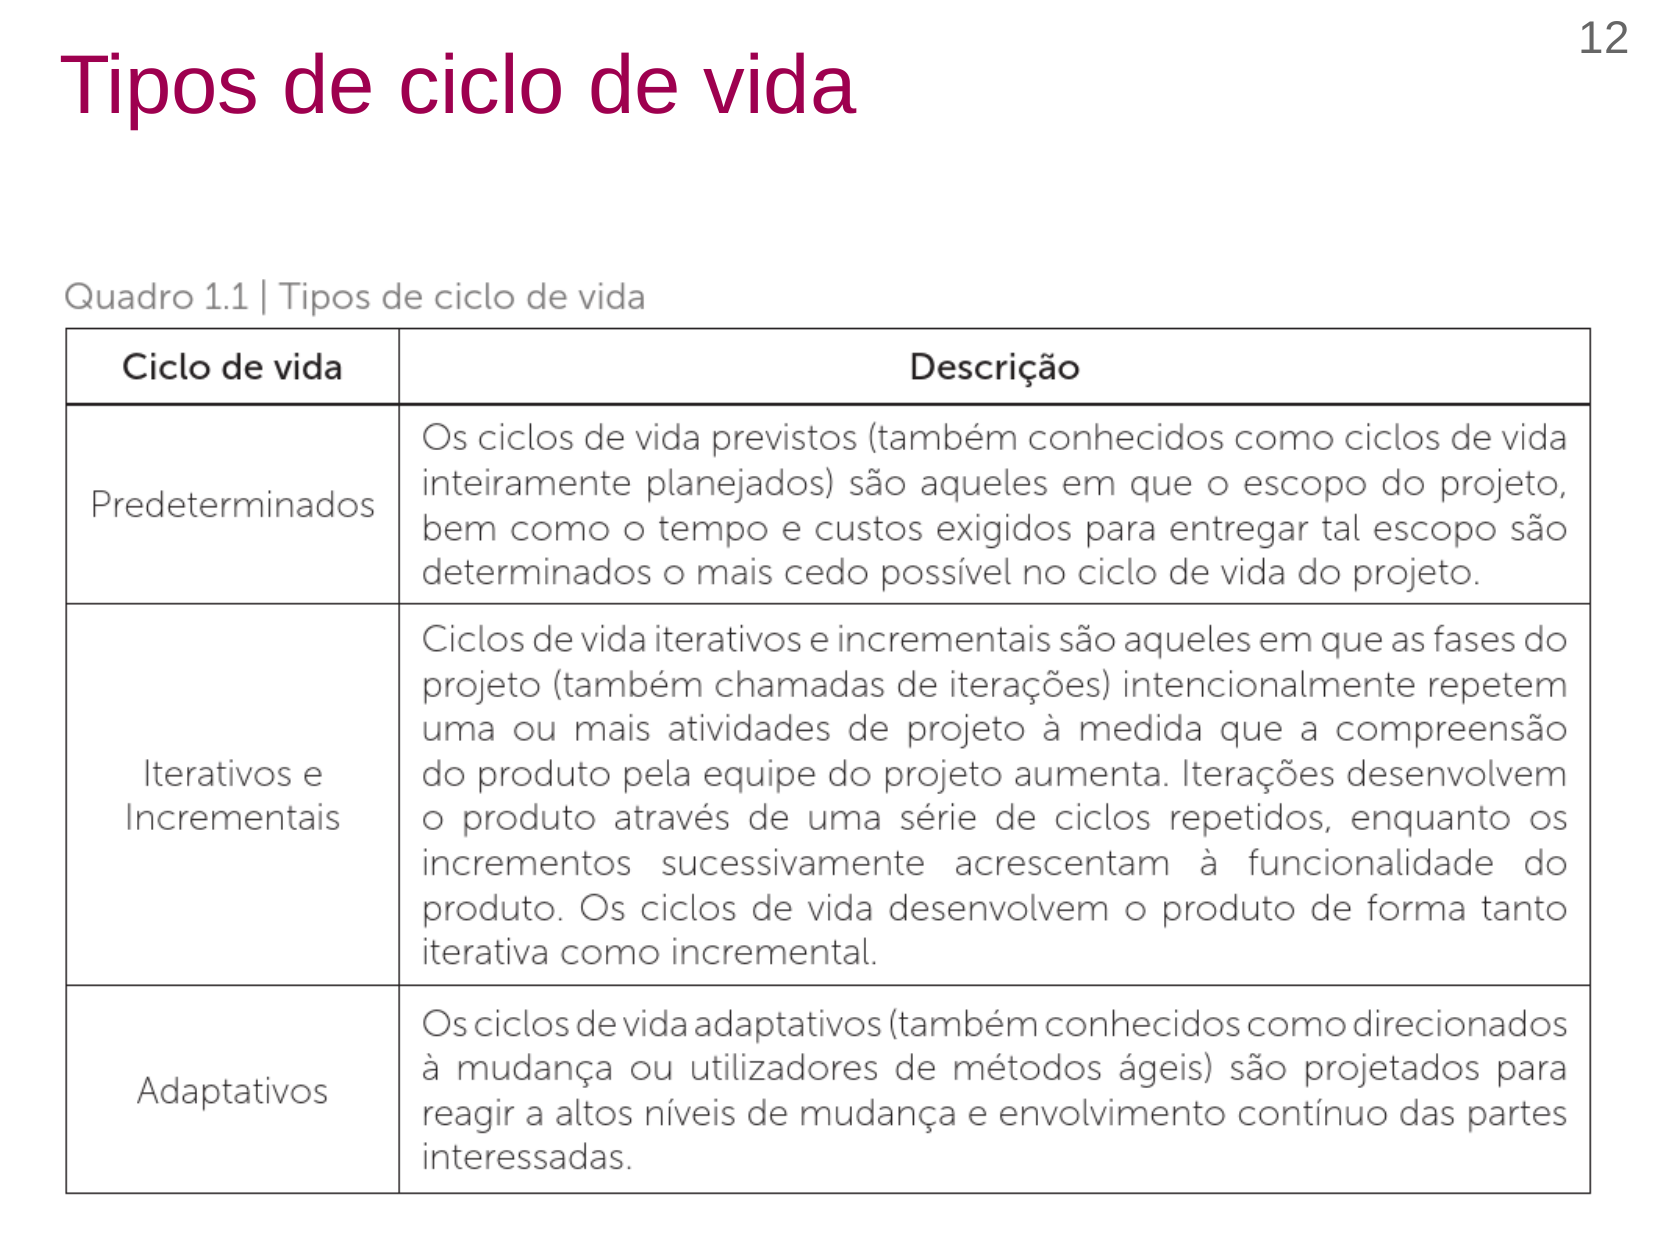

12
# Tipos de ciclo de vida